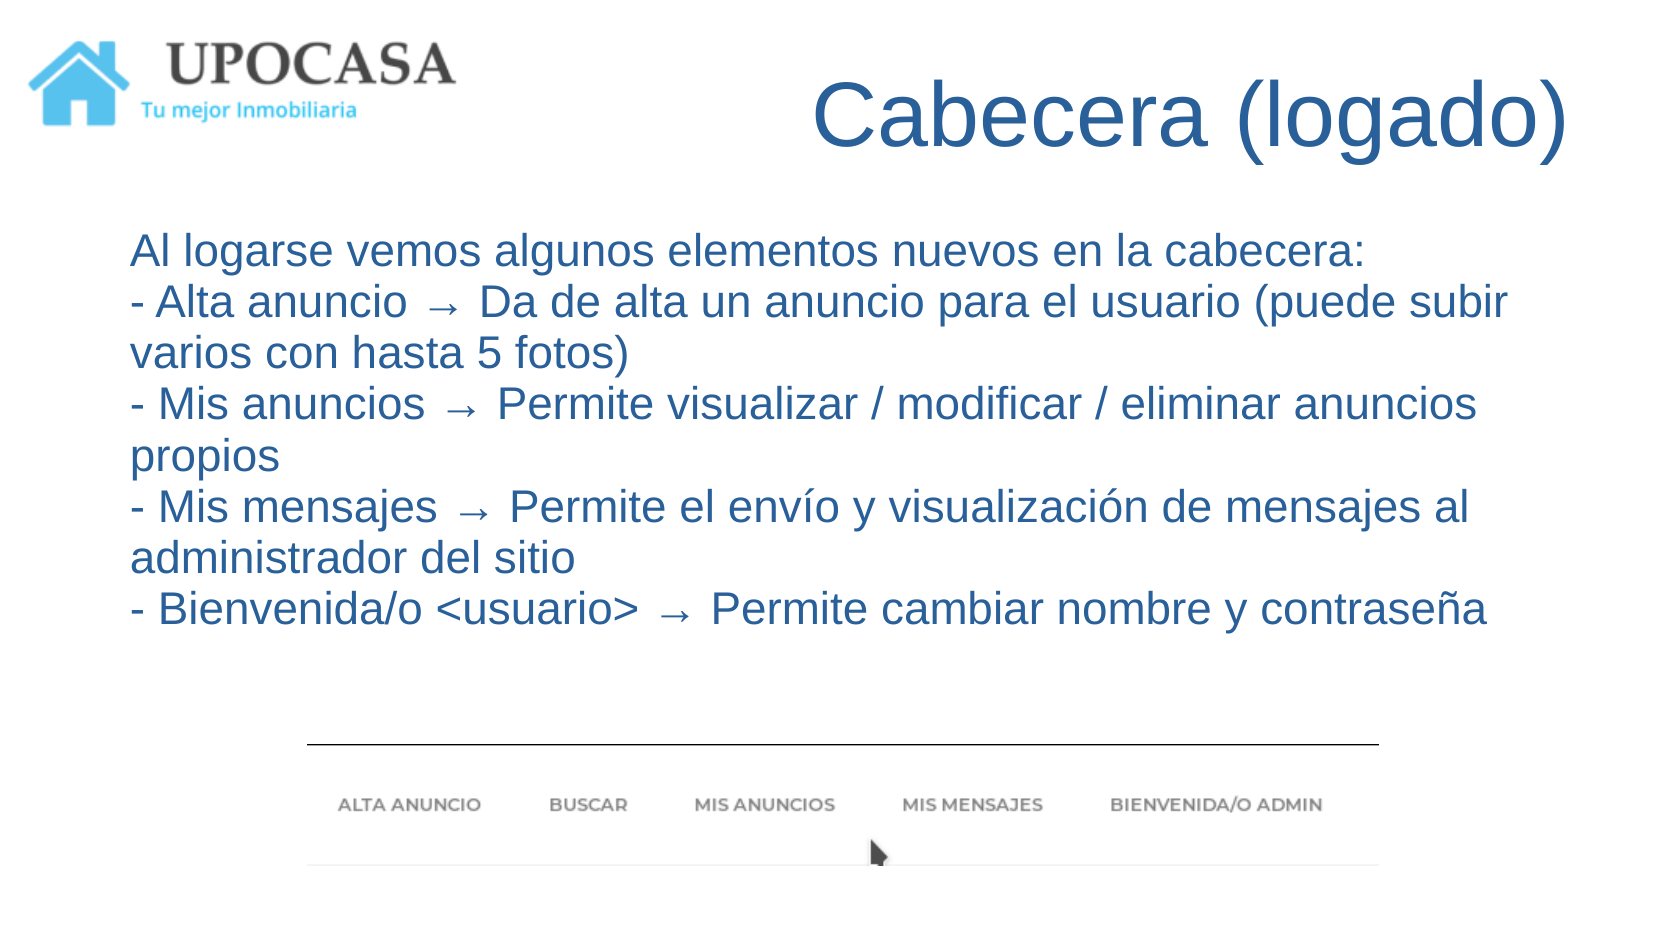

# Cabecera (logado)
Al logarse vemos algunos elementos nuevos en la cabecera:
- Alta anuncio → Da de alta un anuncio para el usuario (puede subir varios con hasta 5 fotos)
- Mis anuncios → Permite visualizar / modificar / eliminar anuncios propios
- Mis mensajes → Permite el envío y visualización de mensajes al administrador del sitio
- Bienvenida/o <usuario> → Permite cambiar nombre y contraseña